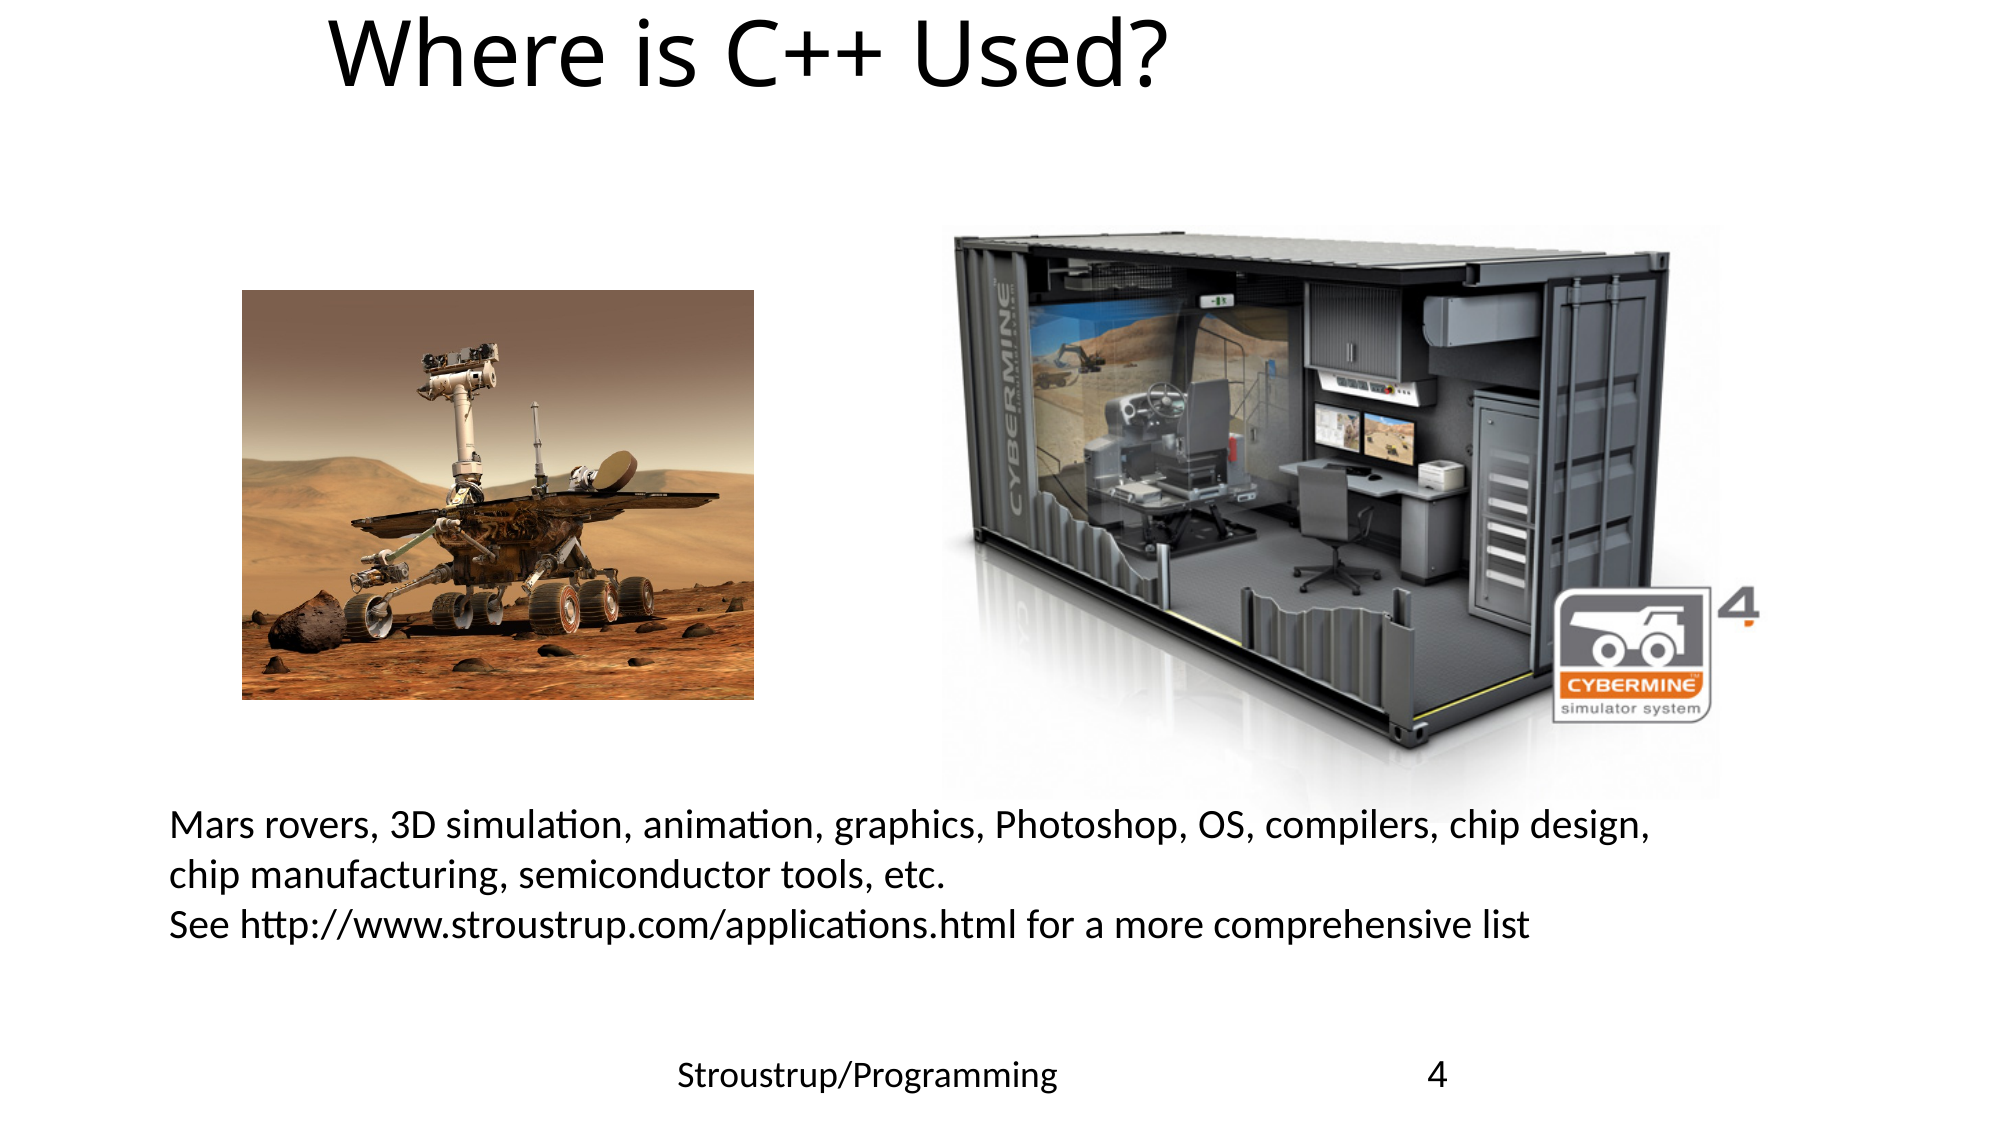

# Where is C++ Used?
Mars rovers, 3D simulation, animation, graphics, Photoshop, OS, compilers, chip design, chip manufacturing, semiconductor tools, etc.
See http://www.stroustrup.com/applications.html for a more comprehensive list
Stroustrup/Programming